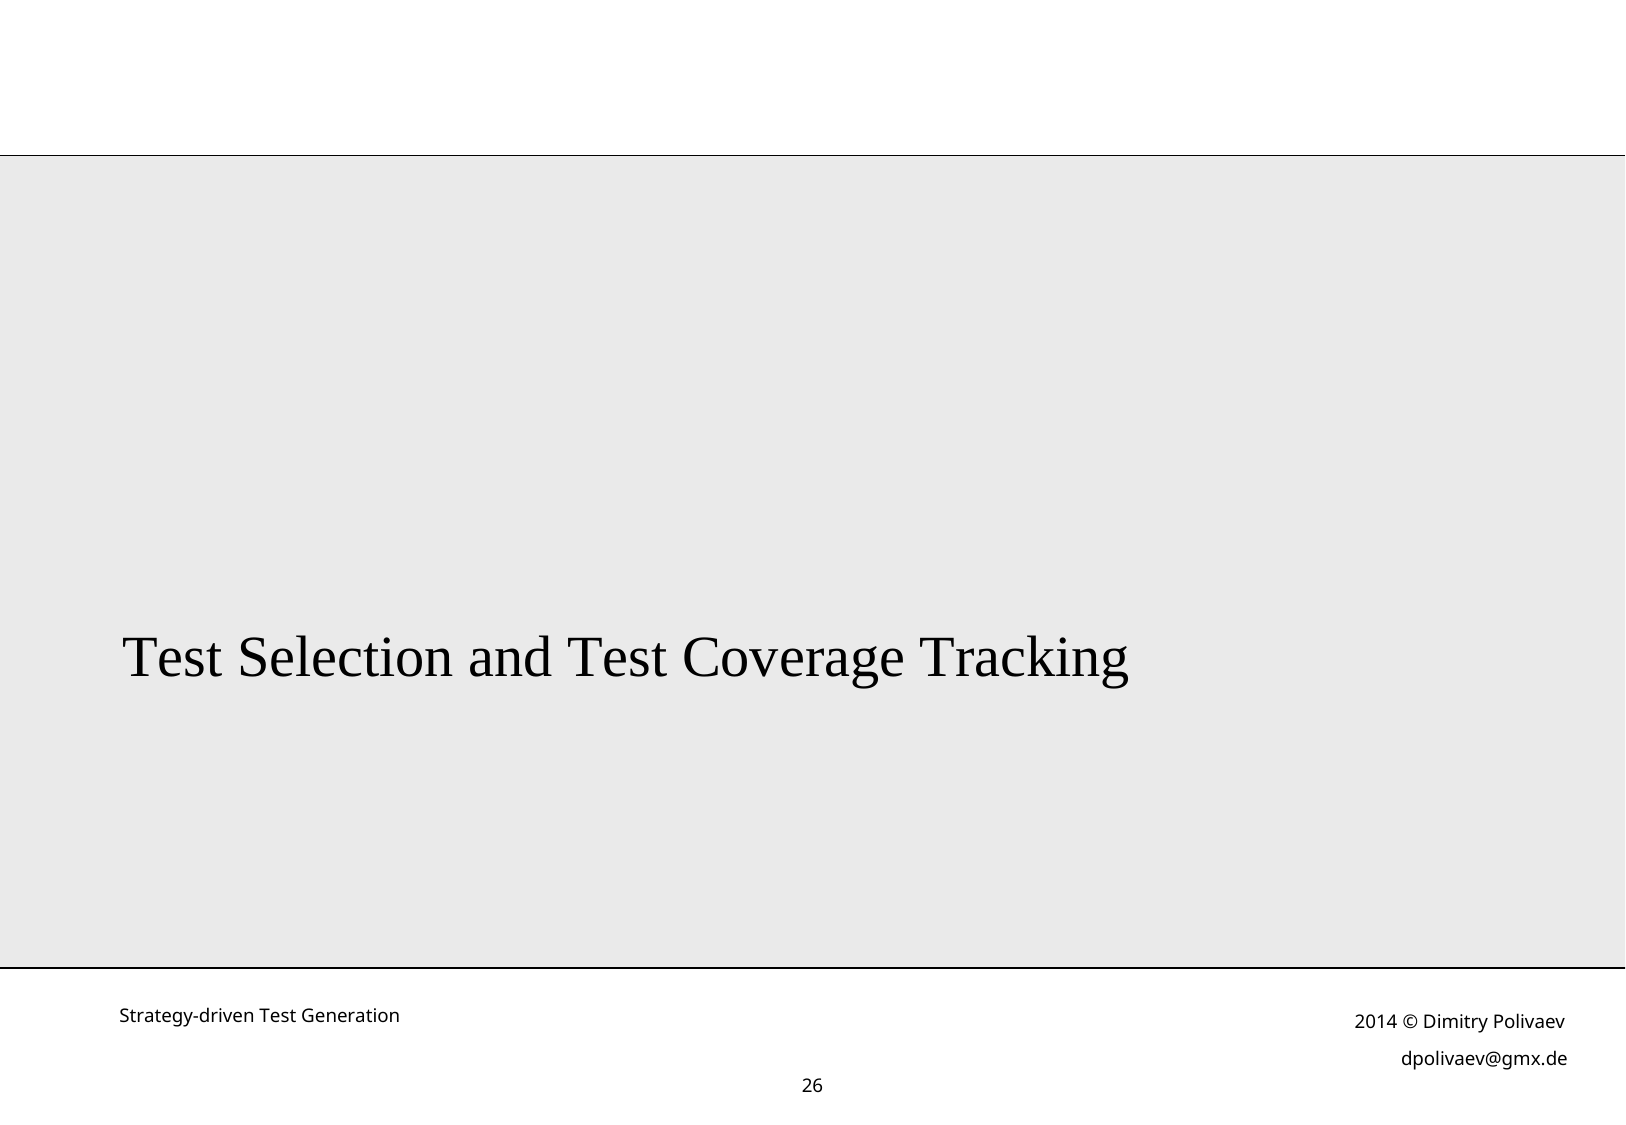

# Test Selection and Test Coverage Tracking